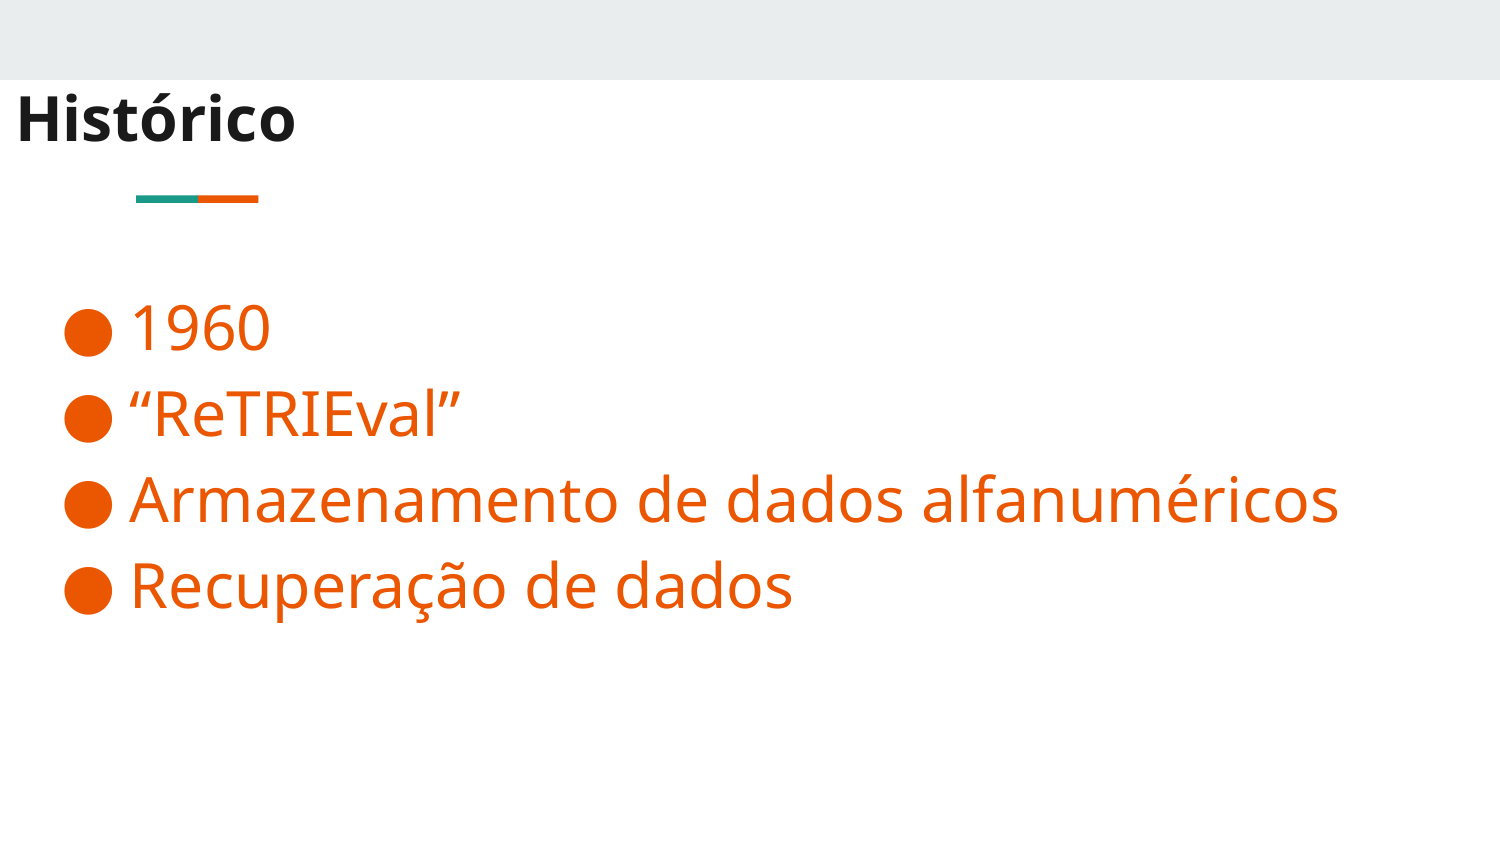

# Histórico
1960
“ReTRIEval”
Armazenamento de dados alfanuméricos
Recuperação de dados